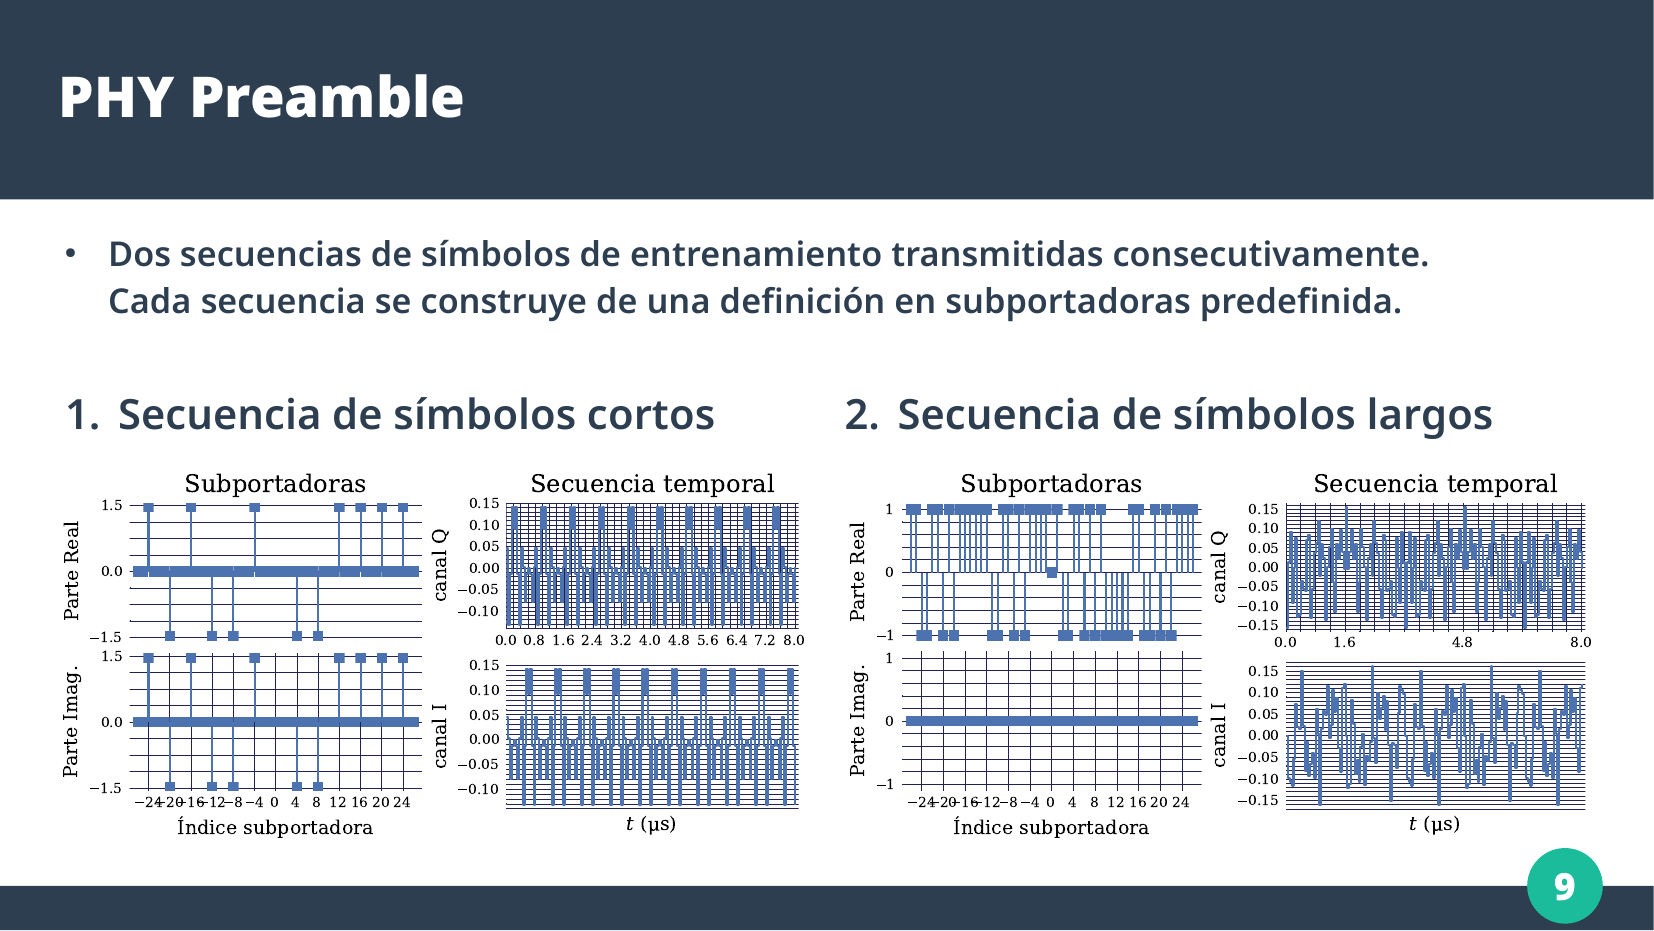

# PHY Preamble
Dos secuencias de símbolos de entrenamiento transmitidas consecutivamente.
Cada secuencia se construye de una definición en subportadoras predefinida.
Secuencia de símbolos cortos
Secuencia de símbolos largos